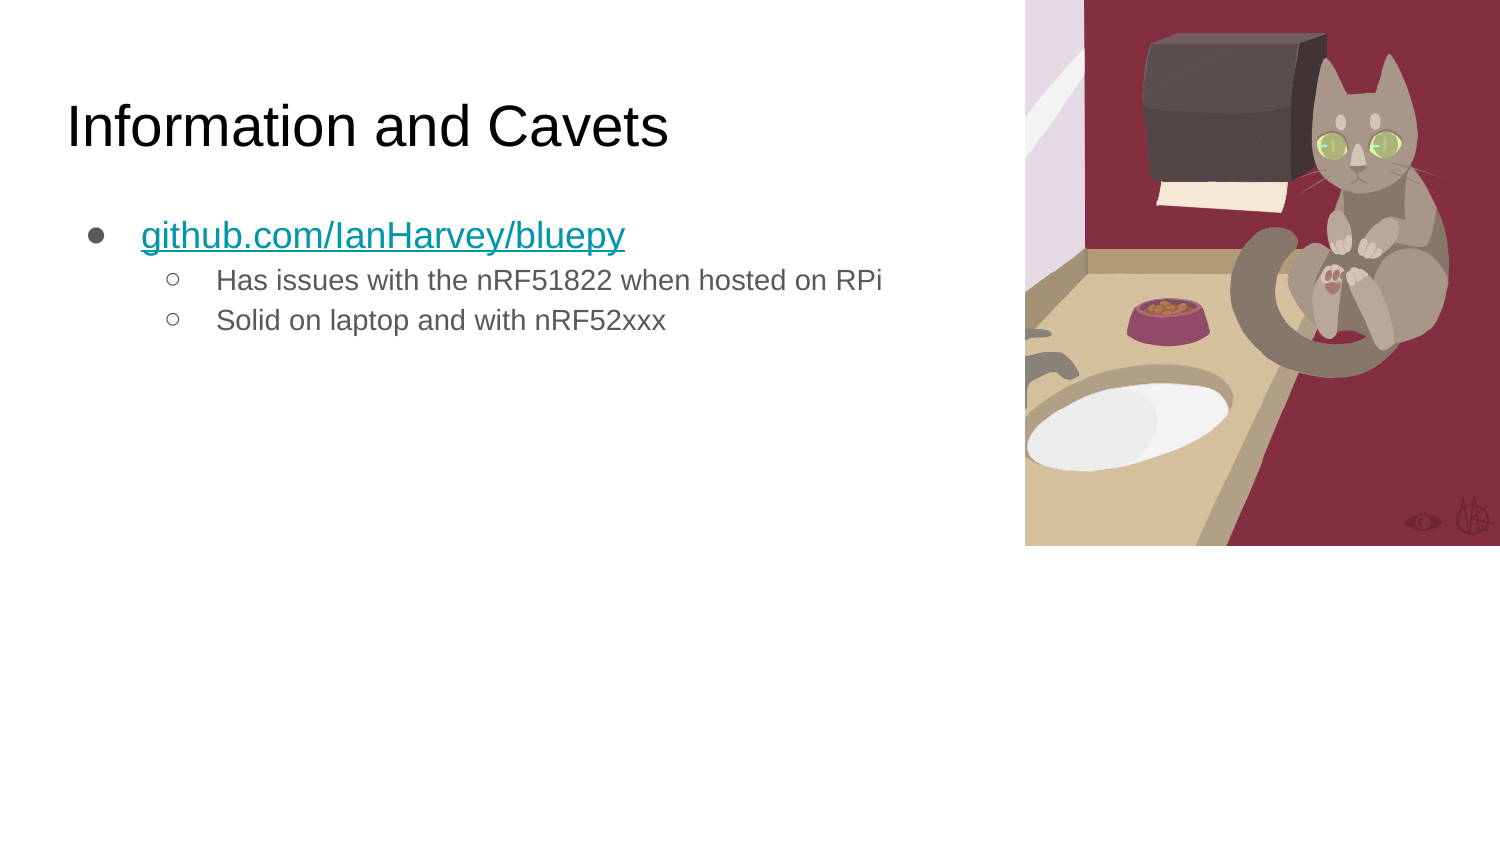

# Information and Cavets
github.com/IanHarvey/bluepy
Has issues with the nRF51822 when hosted on RPi
Solid on laptop and with nRF52xxx